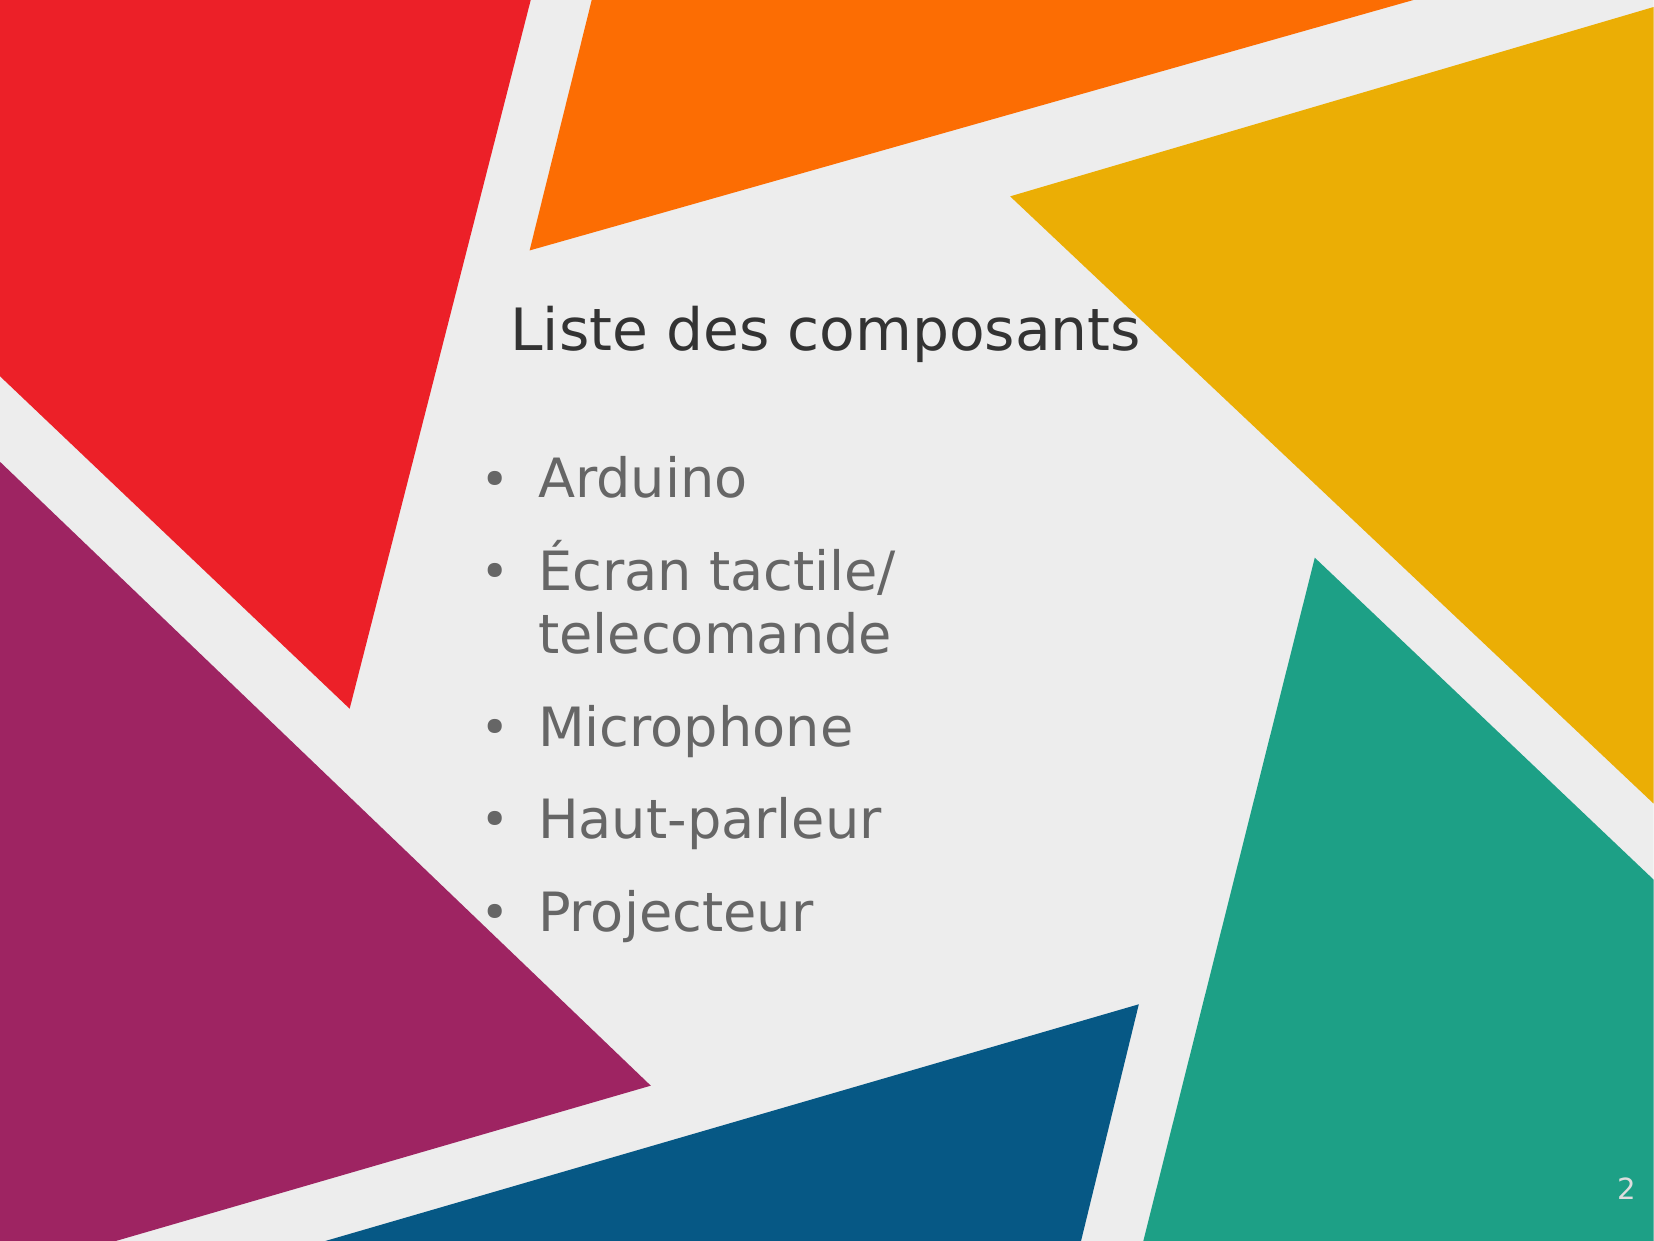

# Liste des composants
Arduino
Écran tactile/ telecomande
Microphone
Haut-parleur
Projecteur
2